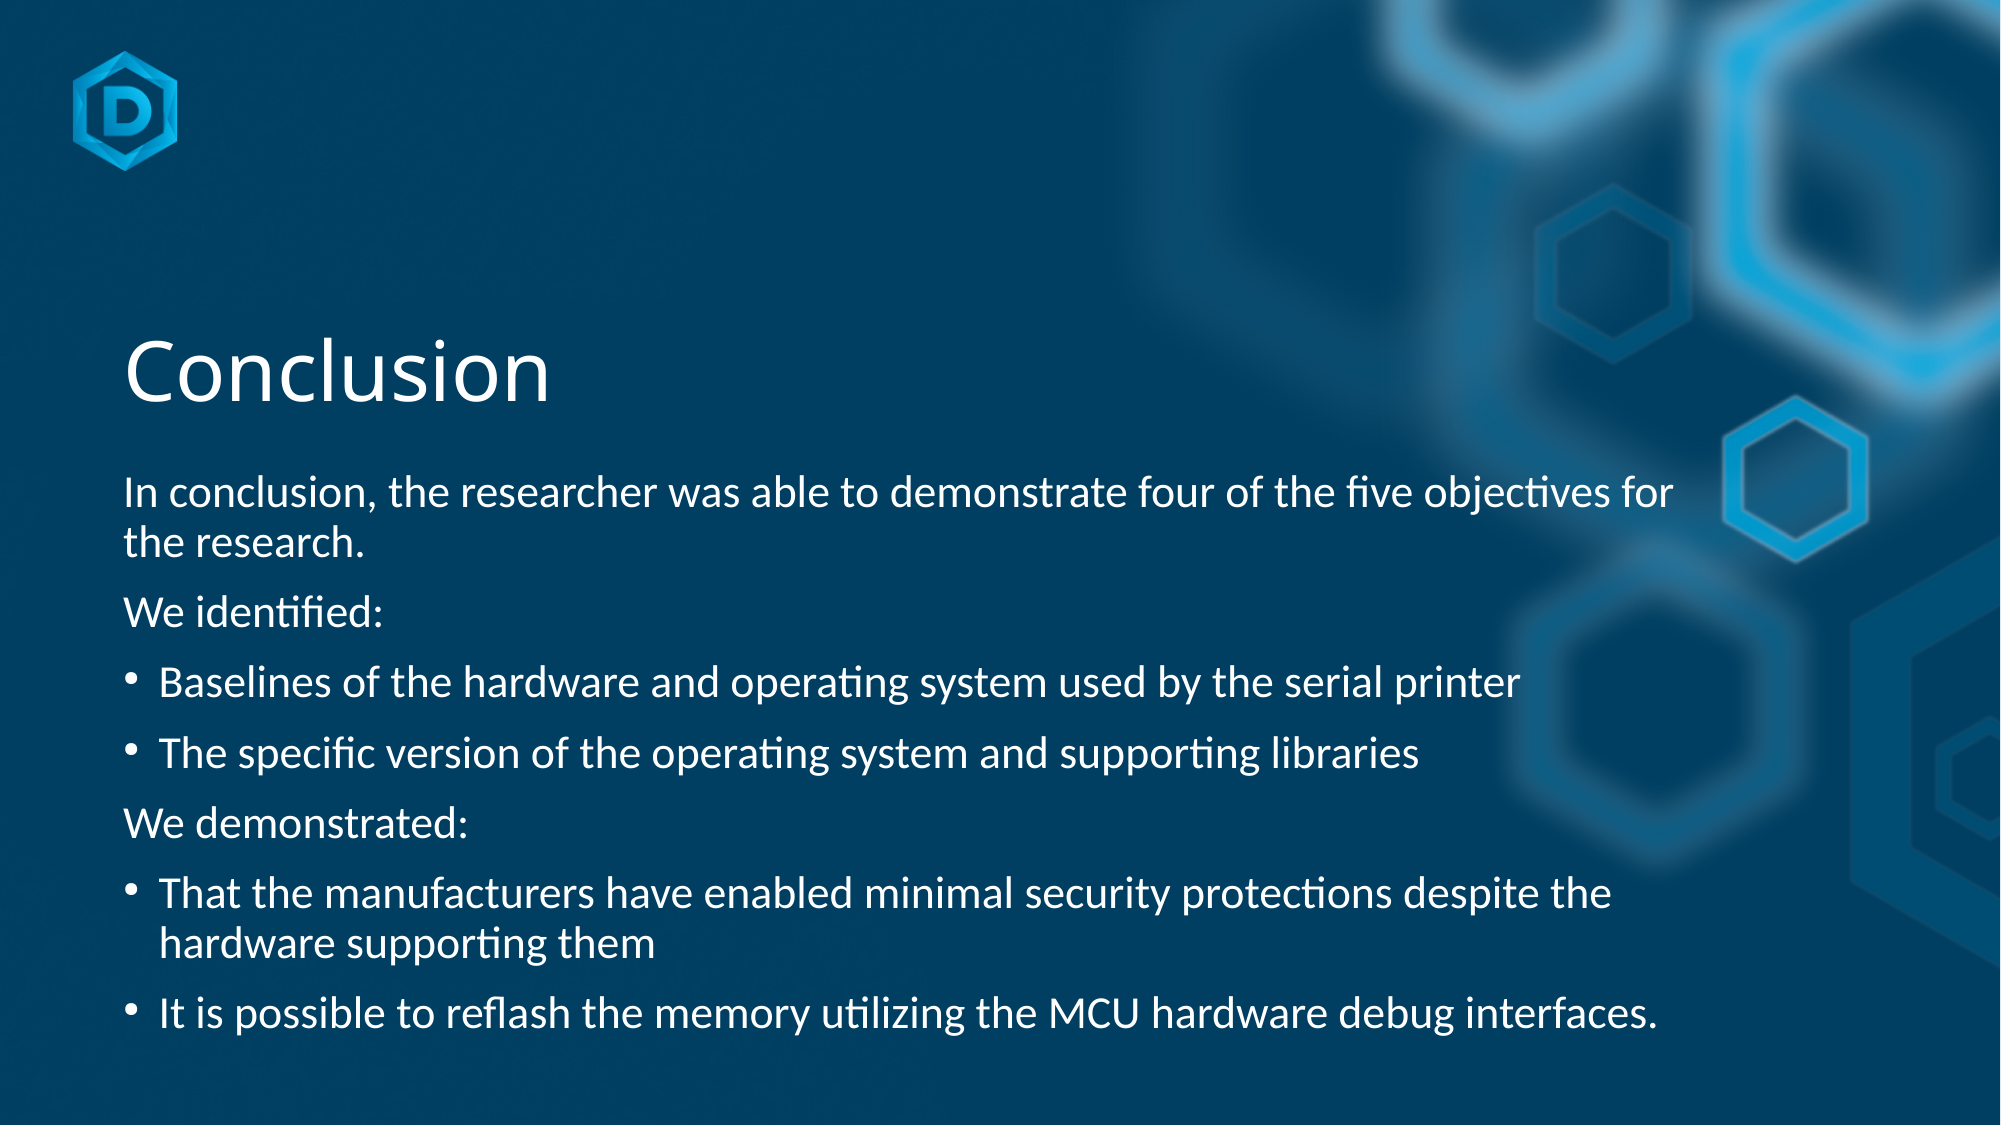

# Conclusion
In conclusion, the researcher was able to demonstrate four of the five objectives for the research.
We identified:
Baselines of the hardware and operating system used by the serial printer
The specific version of the operating system and supporting libraries
We demonstrated:
That the manufacturers have enabled minimal security protections despite the hardware supporting them
It is possible to reflash the memory utilizing the MCU hardware debug interfaces.